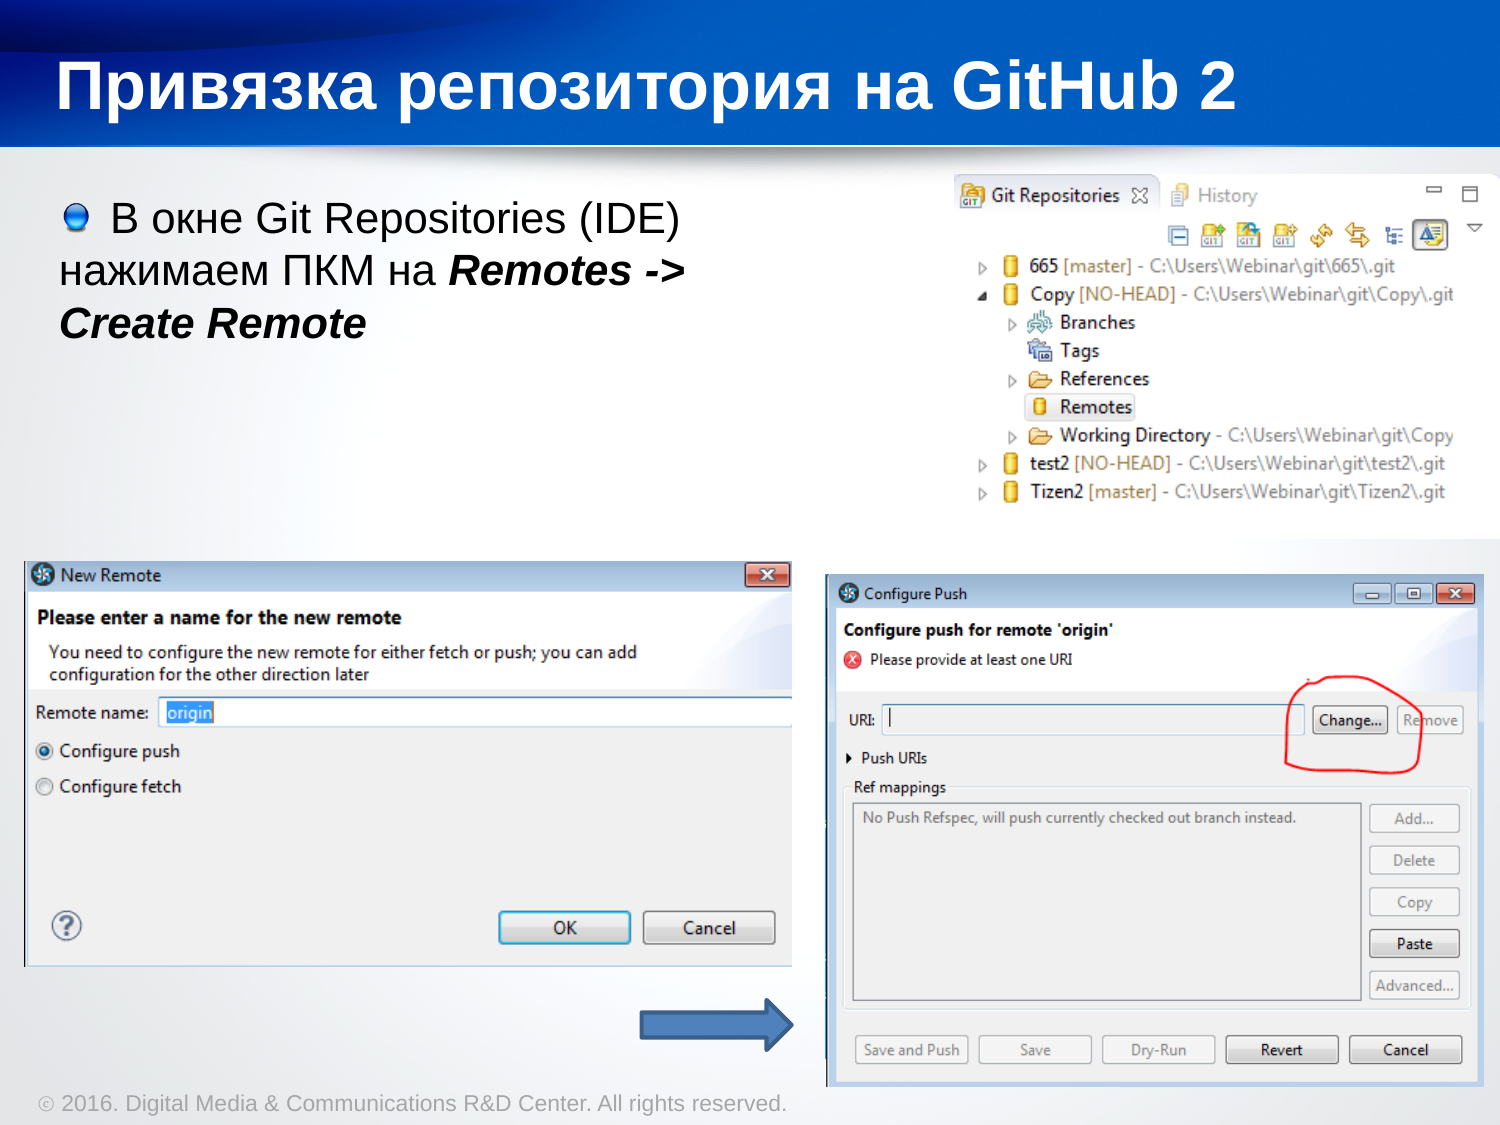

Привязка репозитория на GitHub 2
# В окне Git Repositories (IDE)
нажимаем ПКМ на Remotes ->
Create Remote